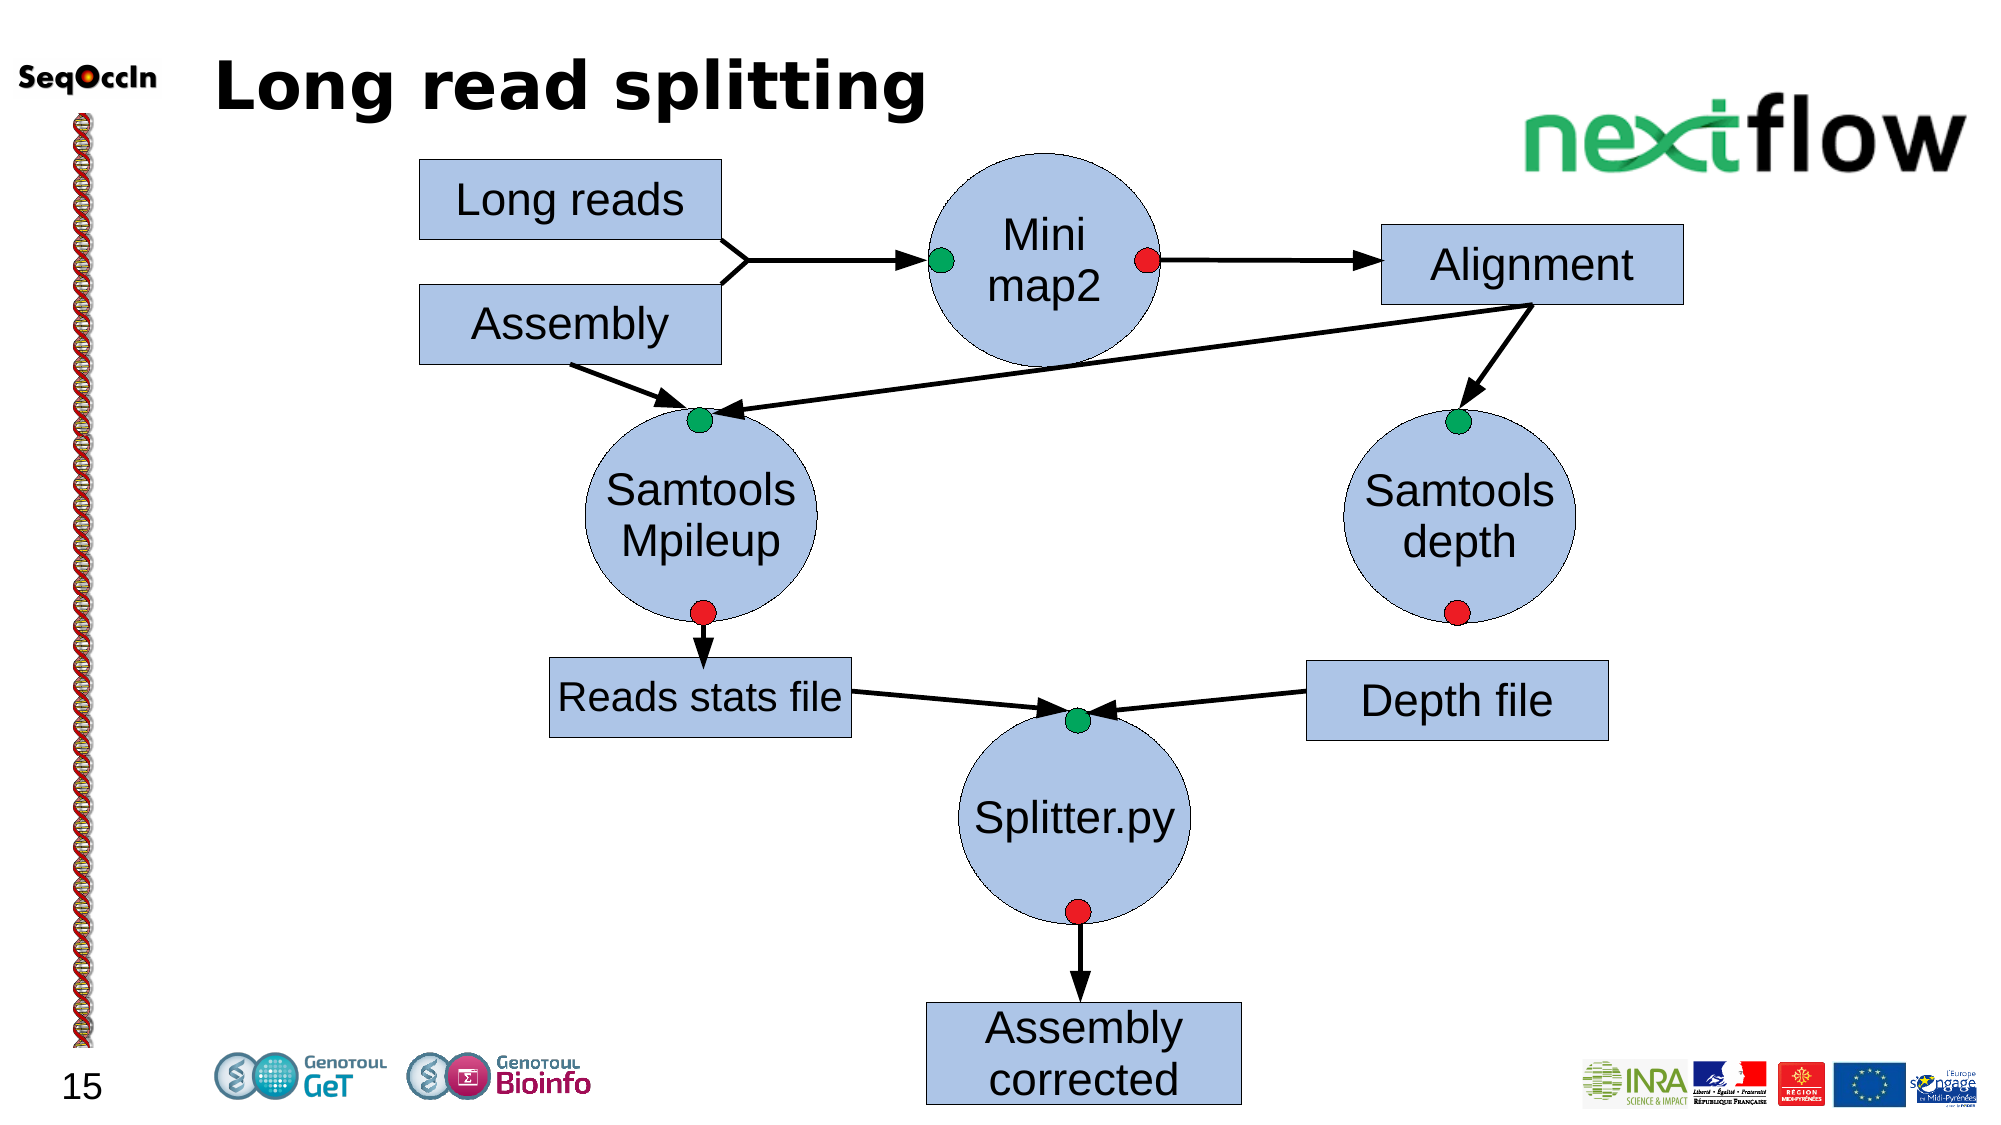

# Long read splitting
Mini
map2
Long reads
Alignment
Assembly
Samtools
Mpileup
Samtools
depth
Reads stats file
Depth file
Splitter.py
Assembly
corrected